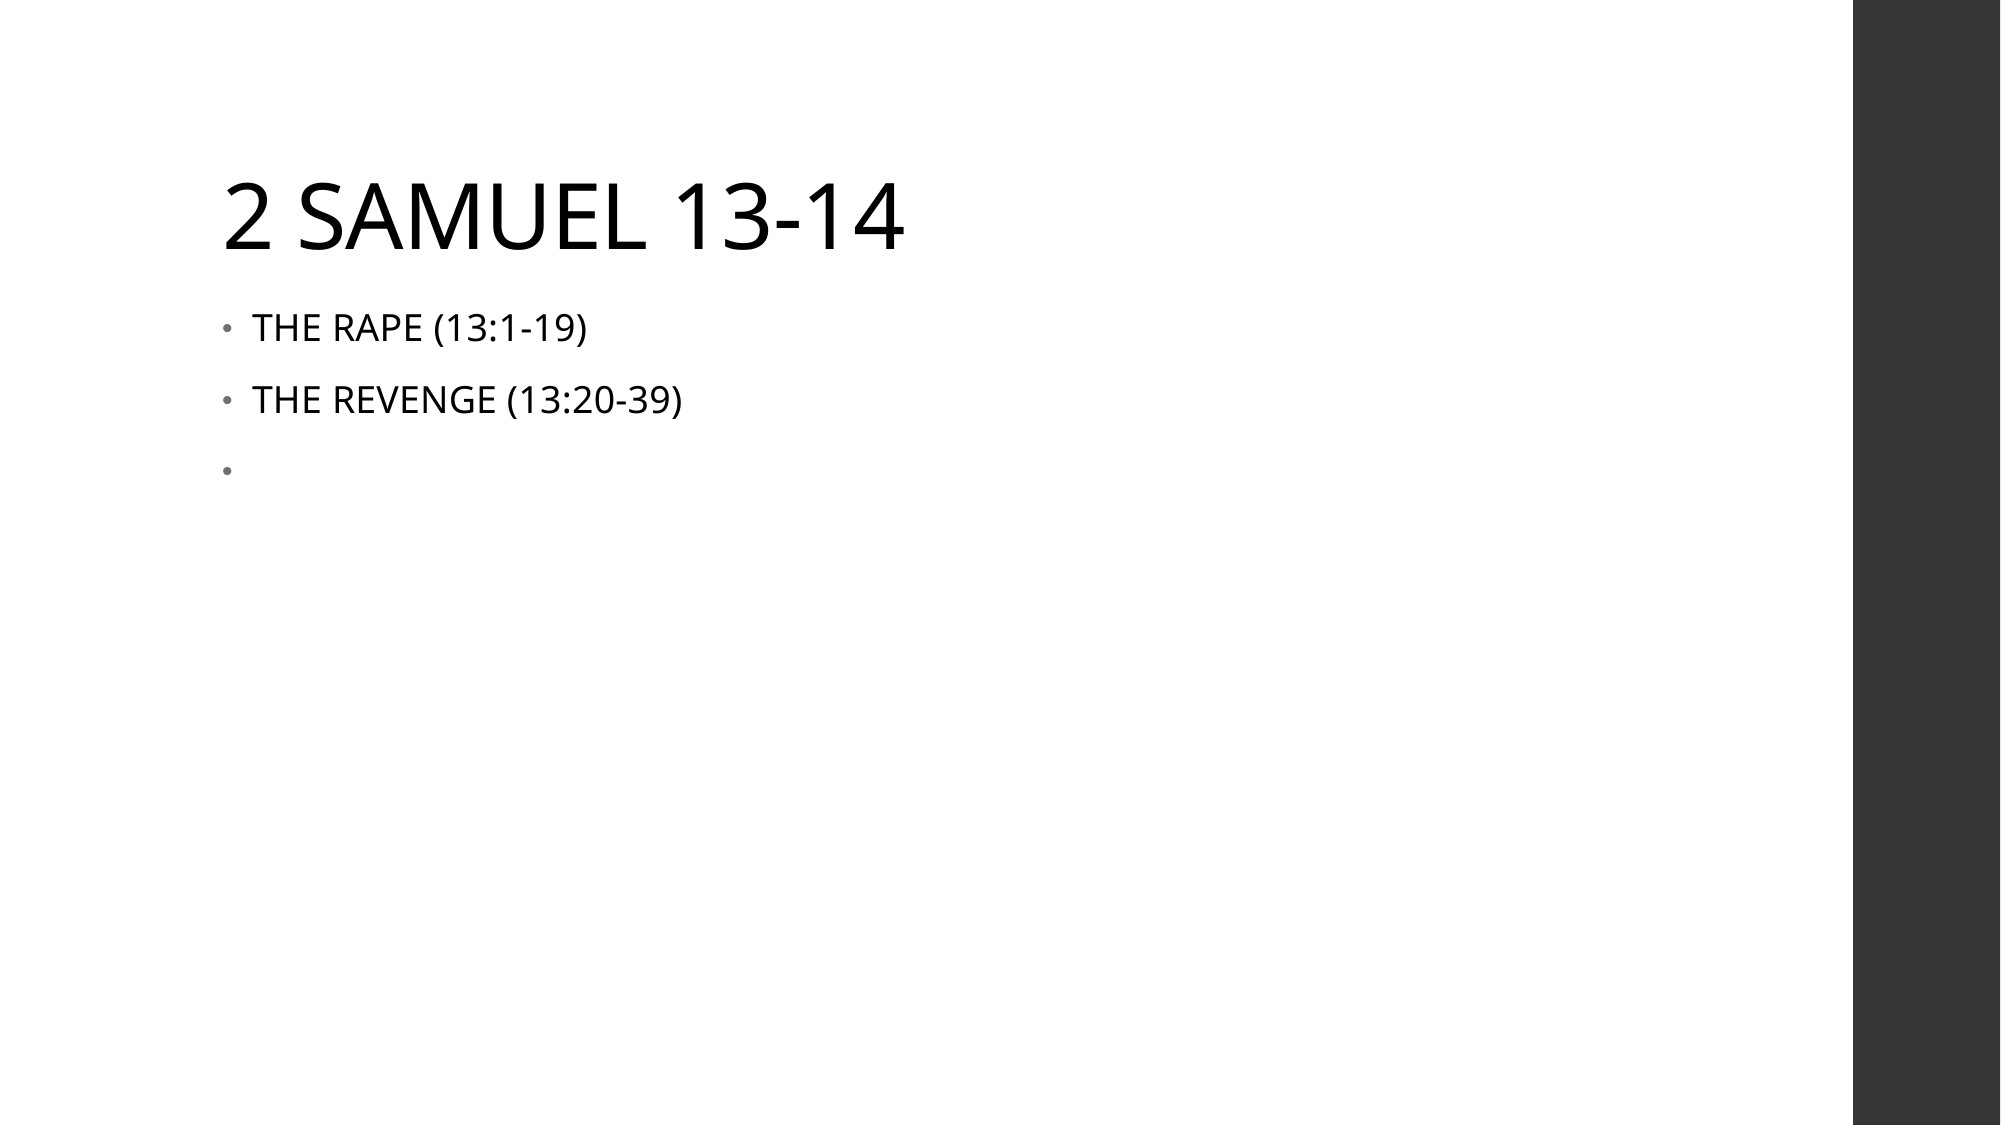

# 2 SAMUEL 13-14
THE RAPE (13:1-19)
THE REVENGE (13:20-39)